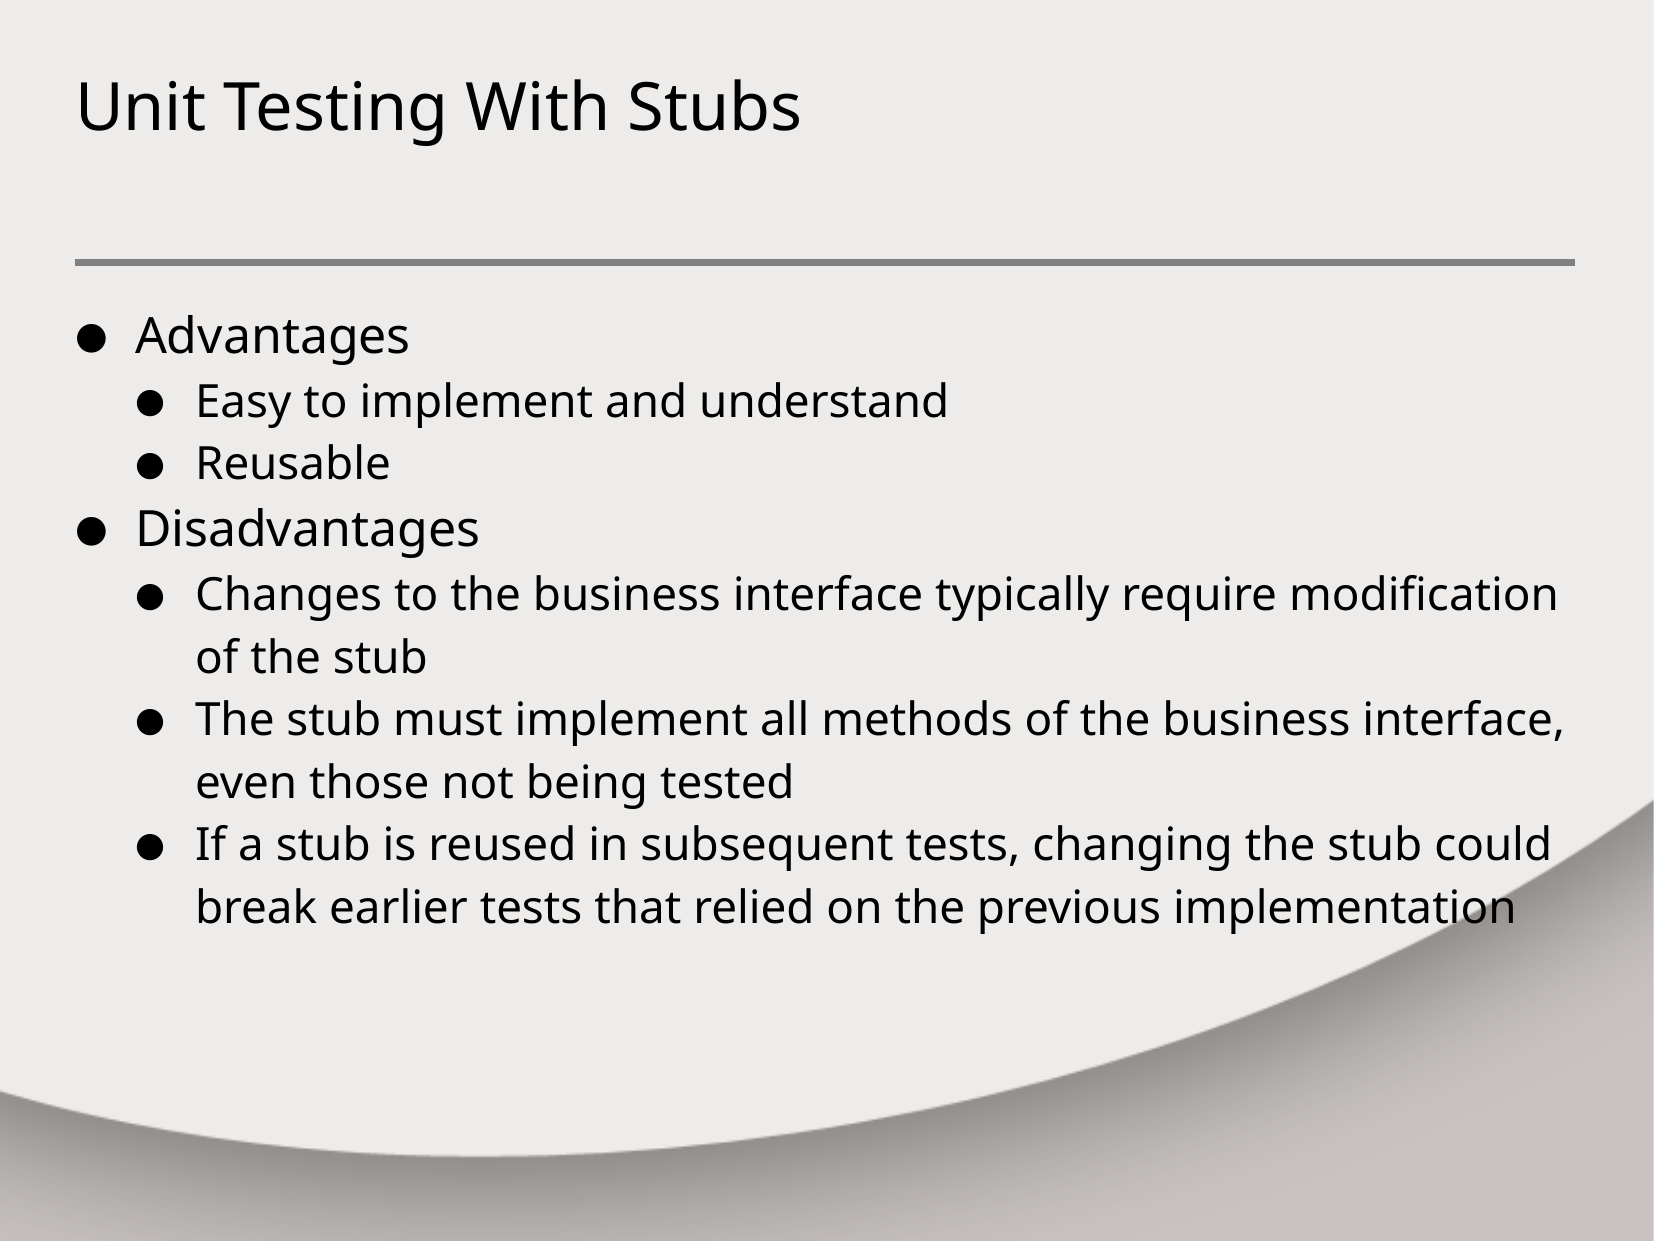

# Unit Testing With Stubs
Advantages
Easy to implement and understand
Reusable
Disadvantages
Changes to the business interface typically require modification of the stub
The stub must implement all methods of the business interface, even those not being tested
If a stub is reused in subsequent tests, changing the stub could break earlier tests that relied on the previous implementation